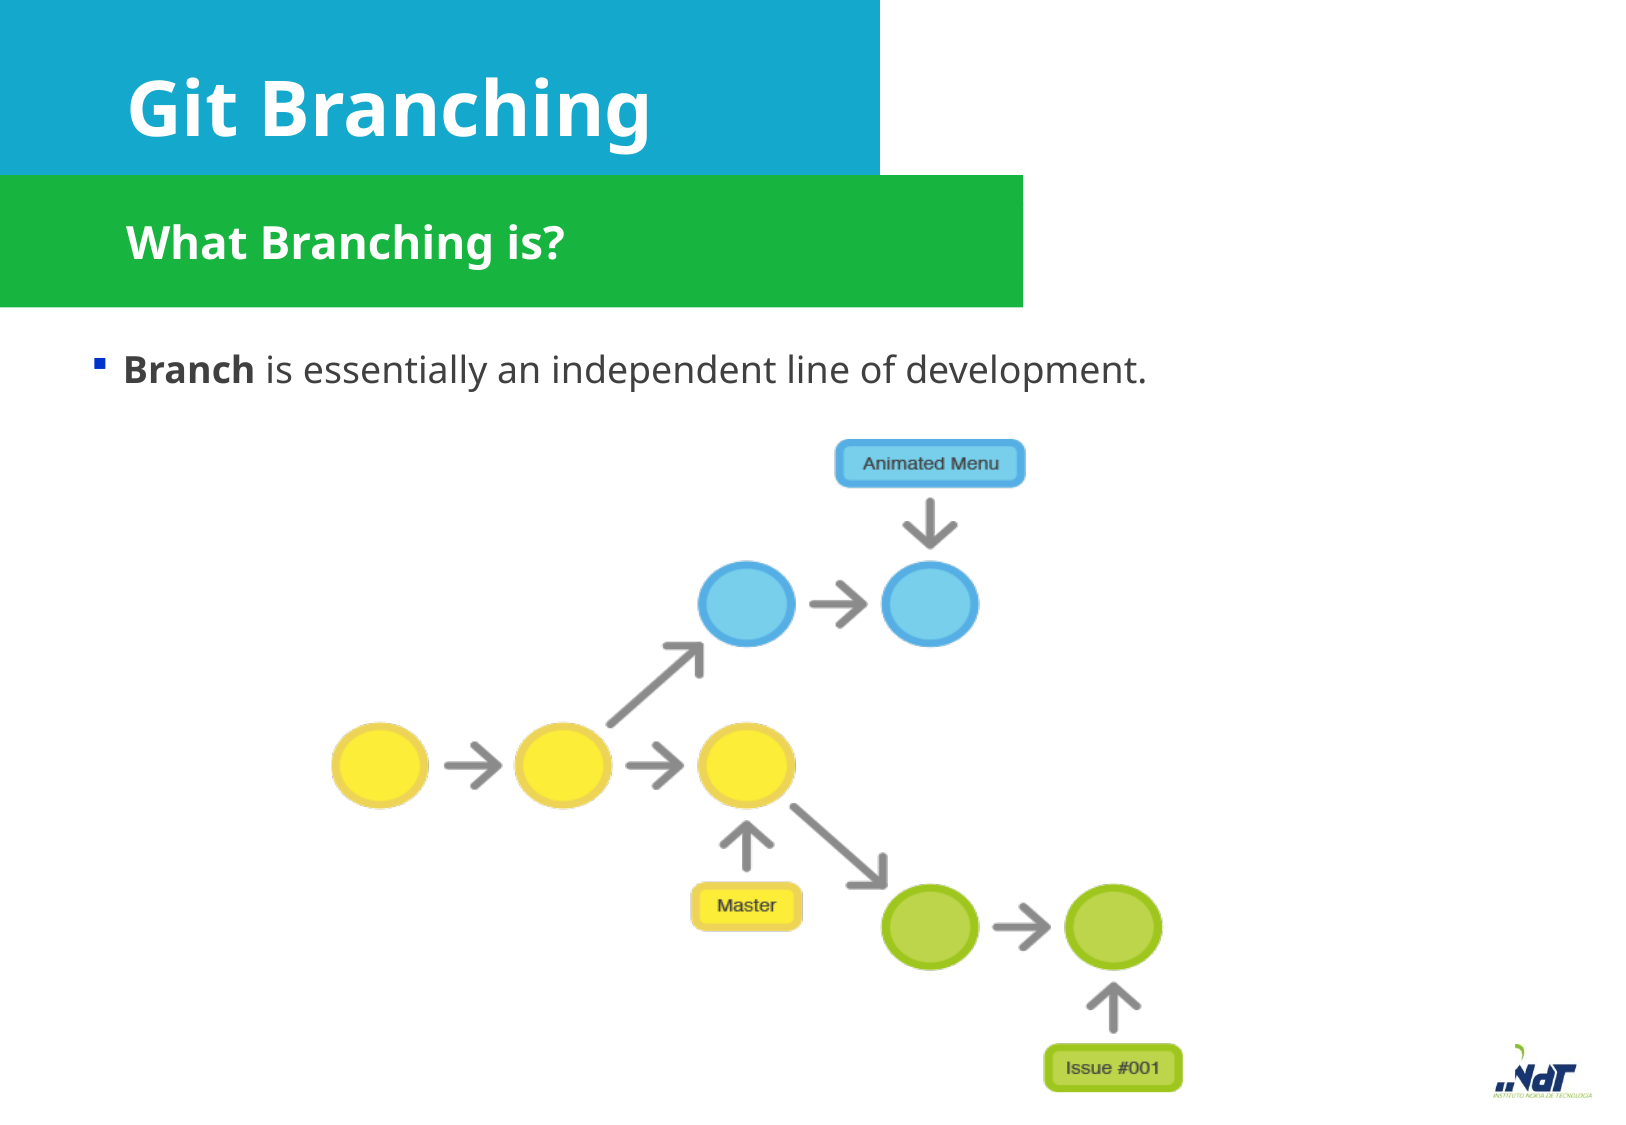

# Git Branching
What Branching is?
Branch is essentially an independent line of development.